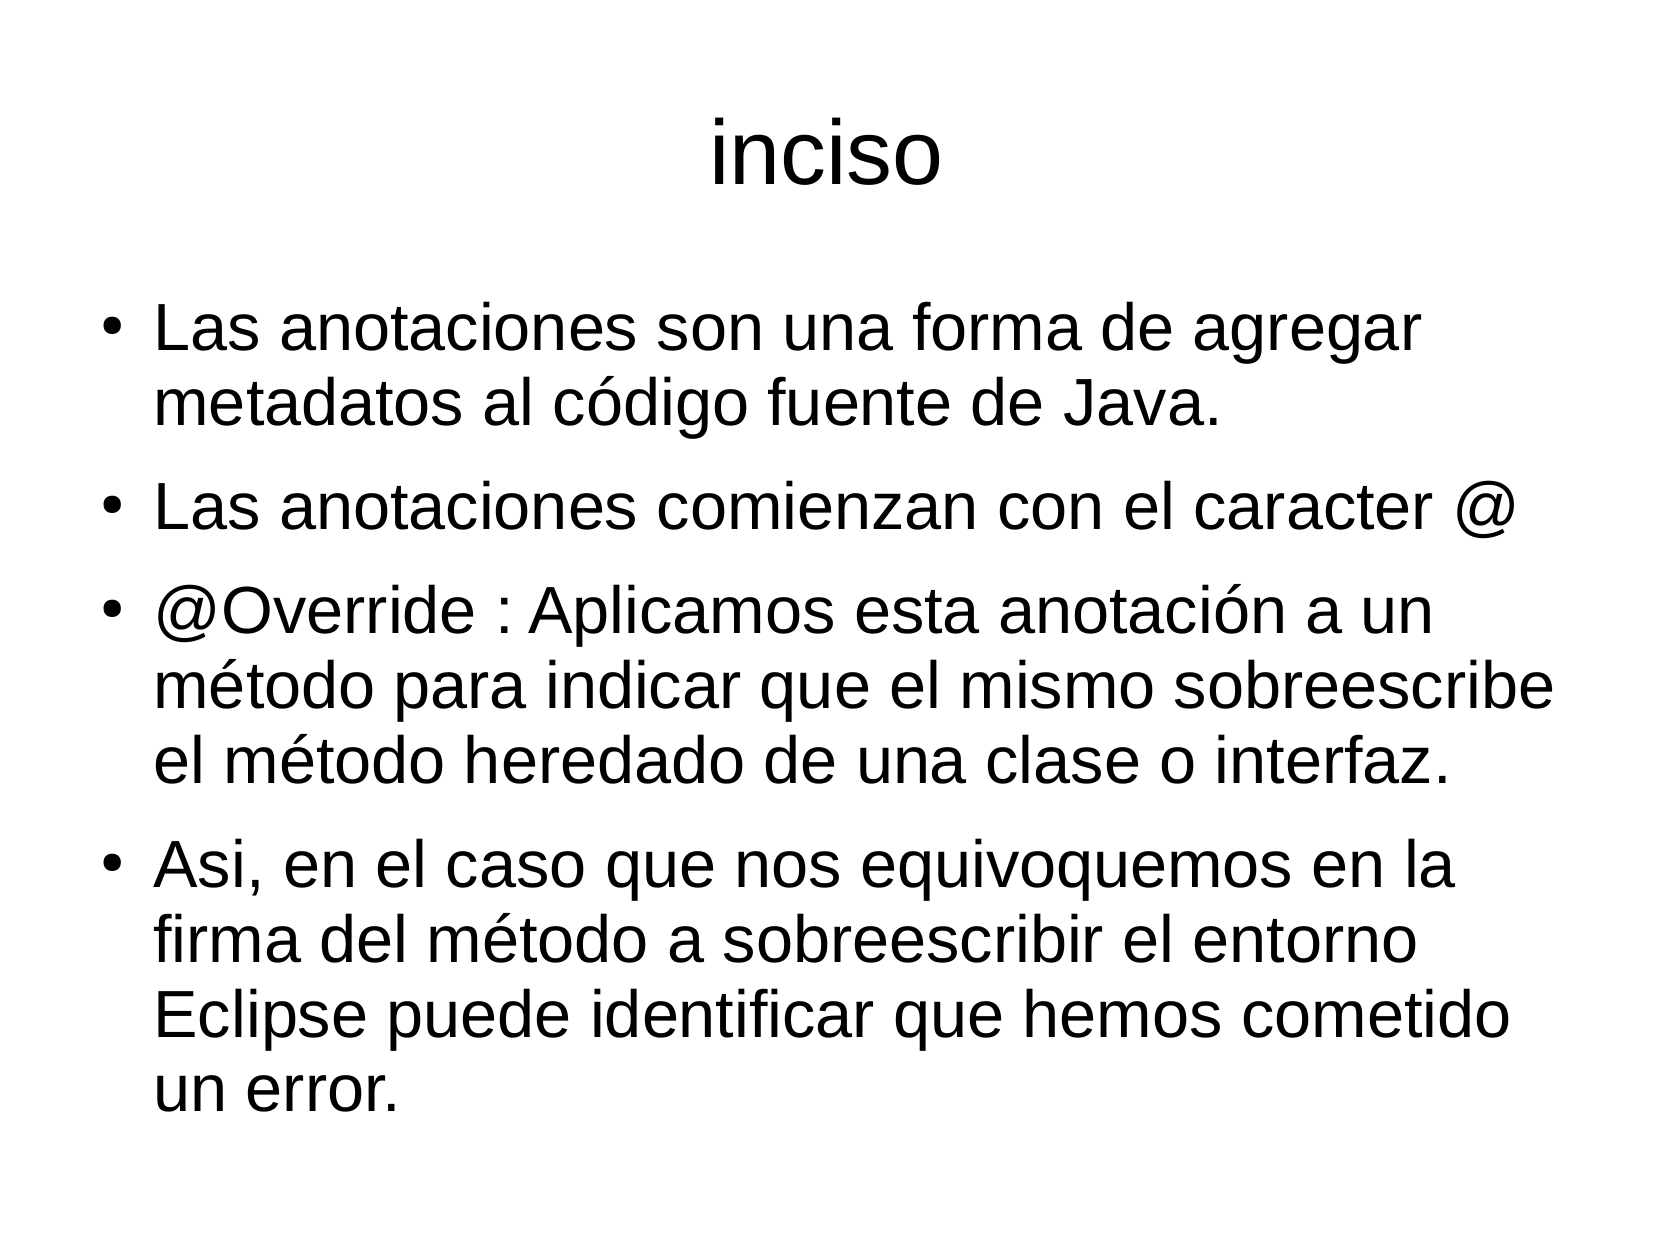

# inciso
Las anotaciones son una forma de agregar metadatos al código fuente de Java.
Las anotaciones comienzan con el caracter @
@Override : Aplicamos esta anotación a un método para indicar que el mismo sobreescribe el método heredado de una clase o interfaz.
Asi, en el caso que nos equivoquemos en la firma del método a sobreescribir el entorno Eclipse puede identificar que hemos cometido un error.